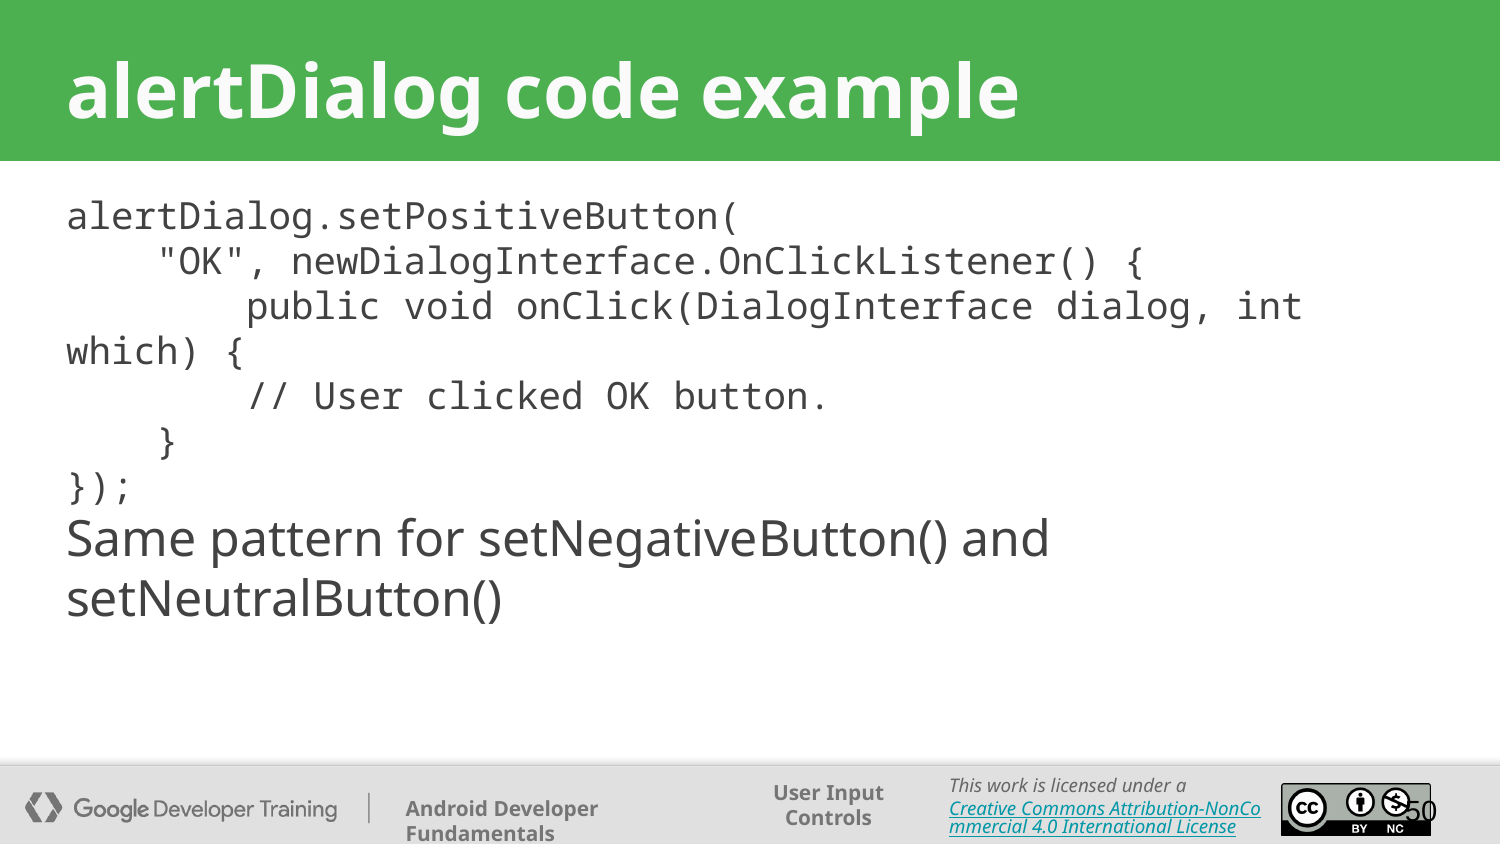

# alertDialog code example
alertDialog.setPositiveButton(
 "OK", newDialogInterface.OnClickListener() {
 public void onClick(DialogInterface dialog, int which) {
 // User clicked OK button.
 }
});
Same pattern for setNegativeButton() and setNeutralButton()